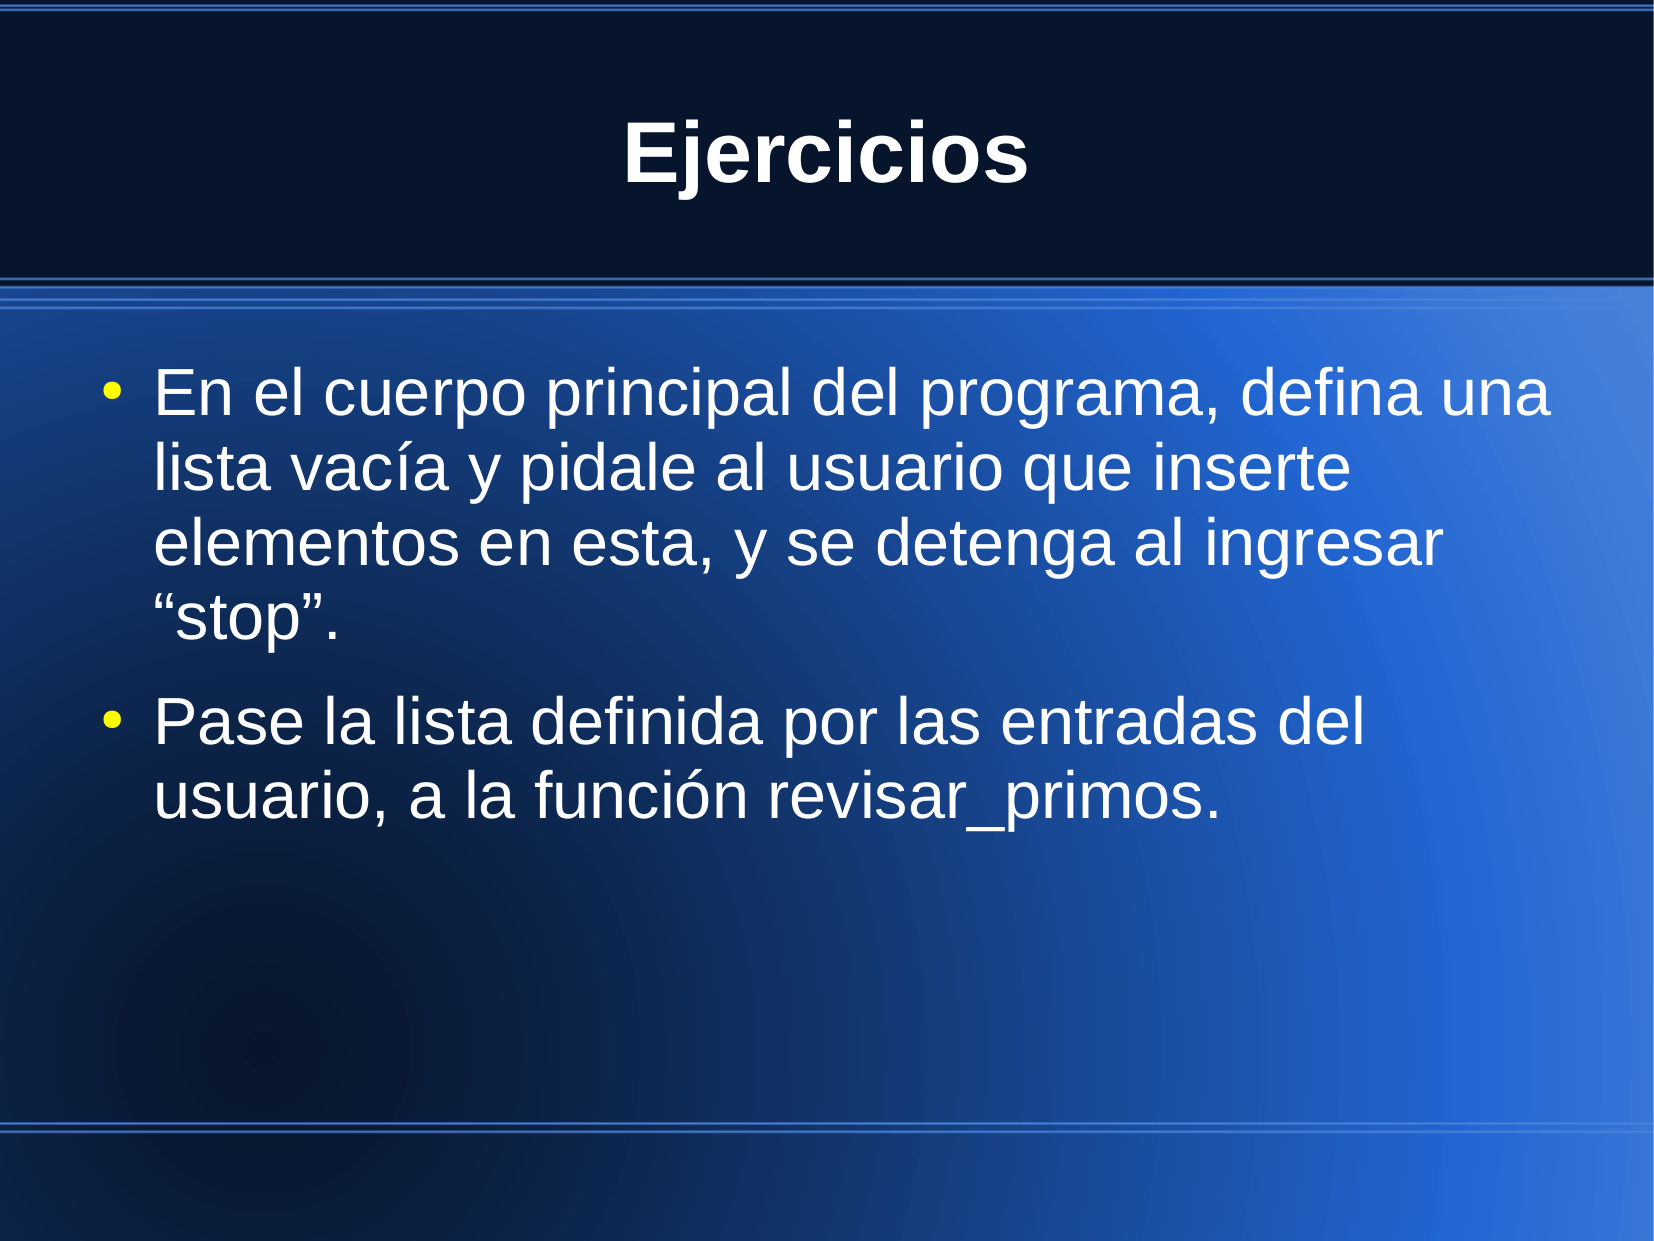

# Ejercicios
En el cuerpo principal del programa, defina una lista vacía y pidale al usuario que inserte elementos en esta, y se detenga al ingresar “stop”.
Pase la lista definida por las entradas del usuario, a la función revisar_primos.